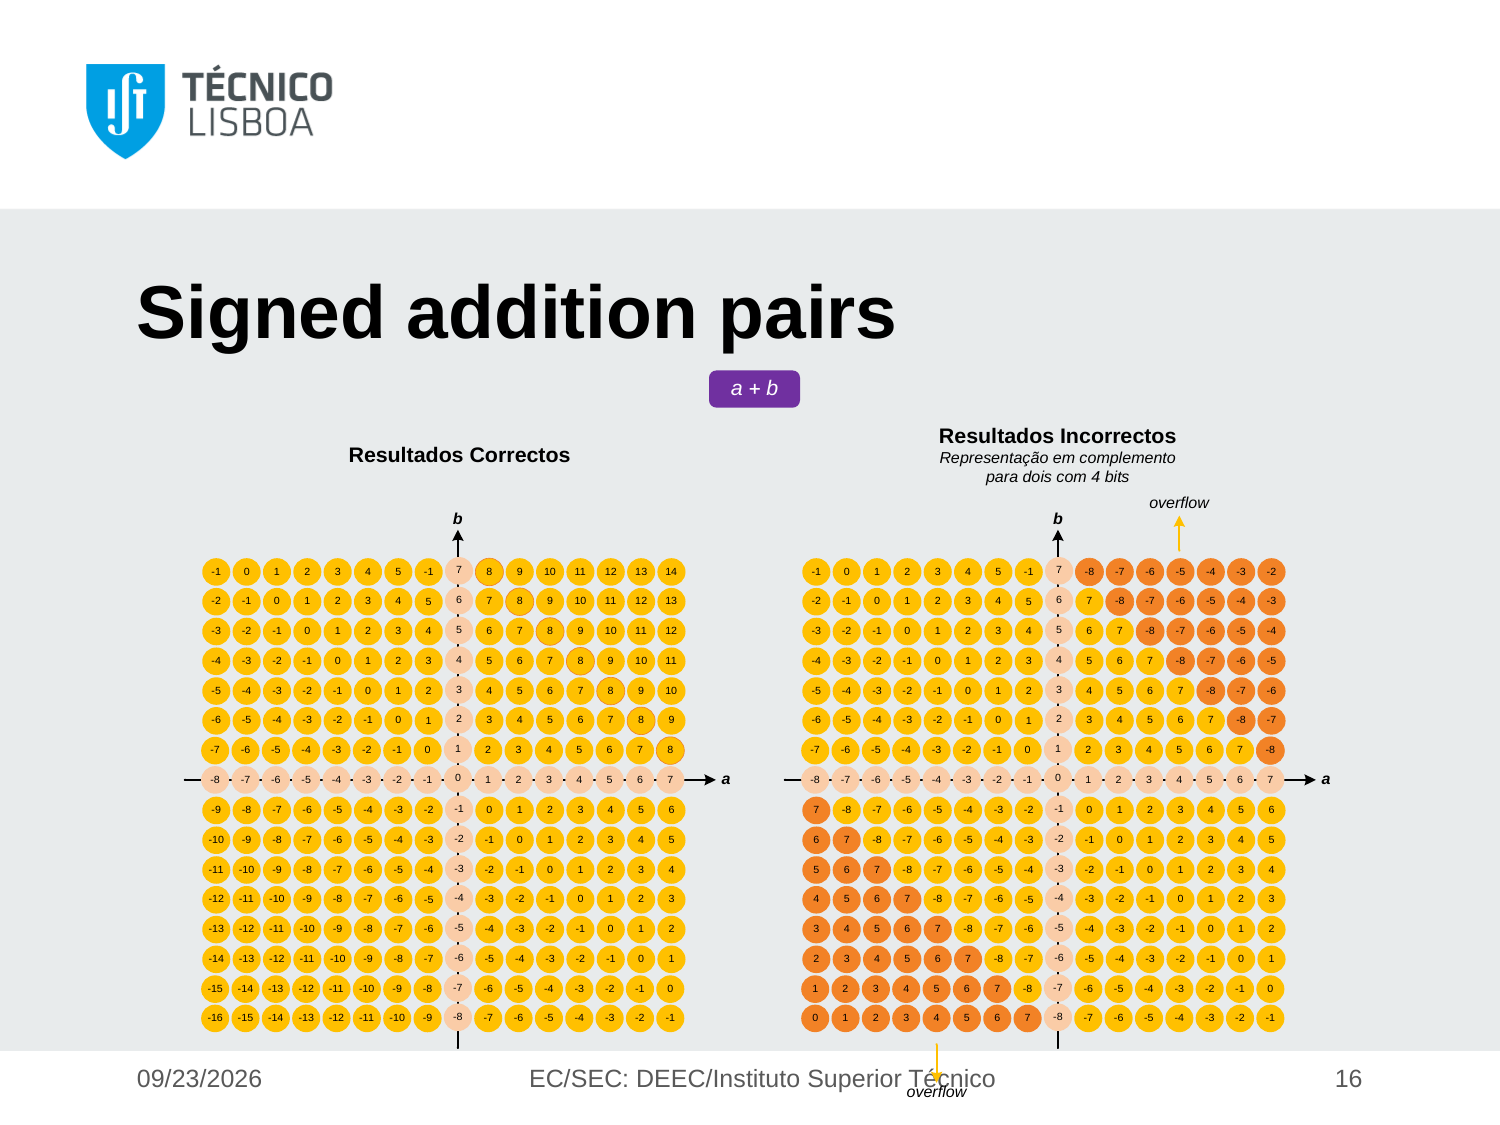

# Signed addition pairs
EC/SEC: DEEC/Instituto Superior Técnico